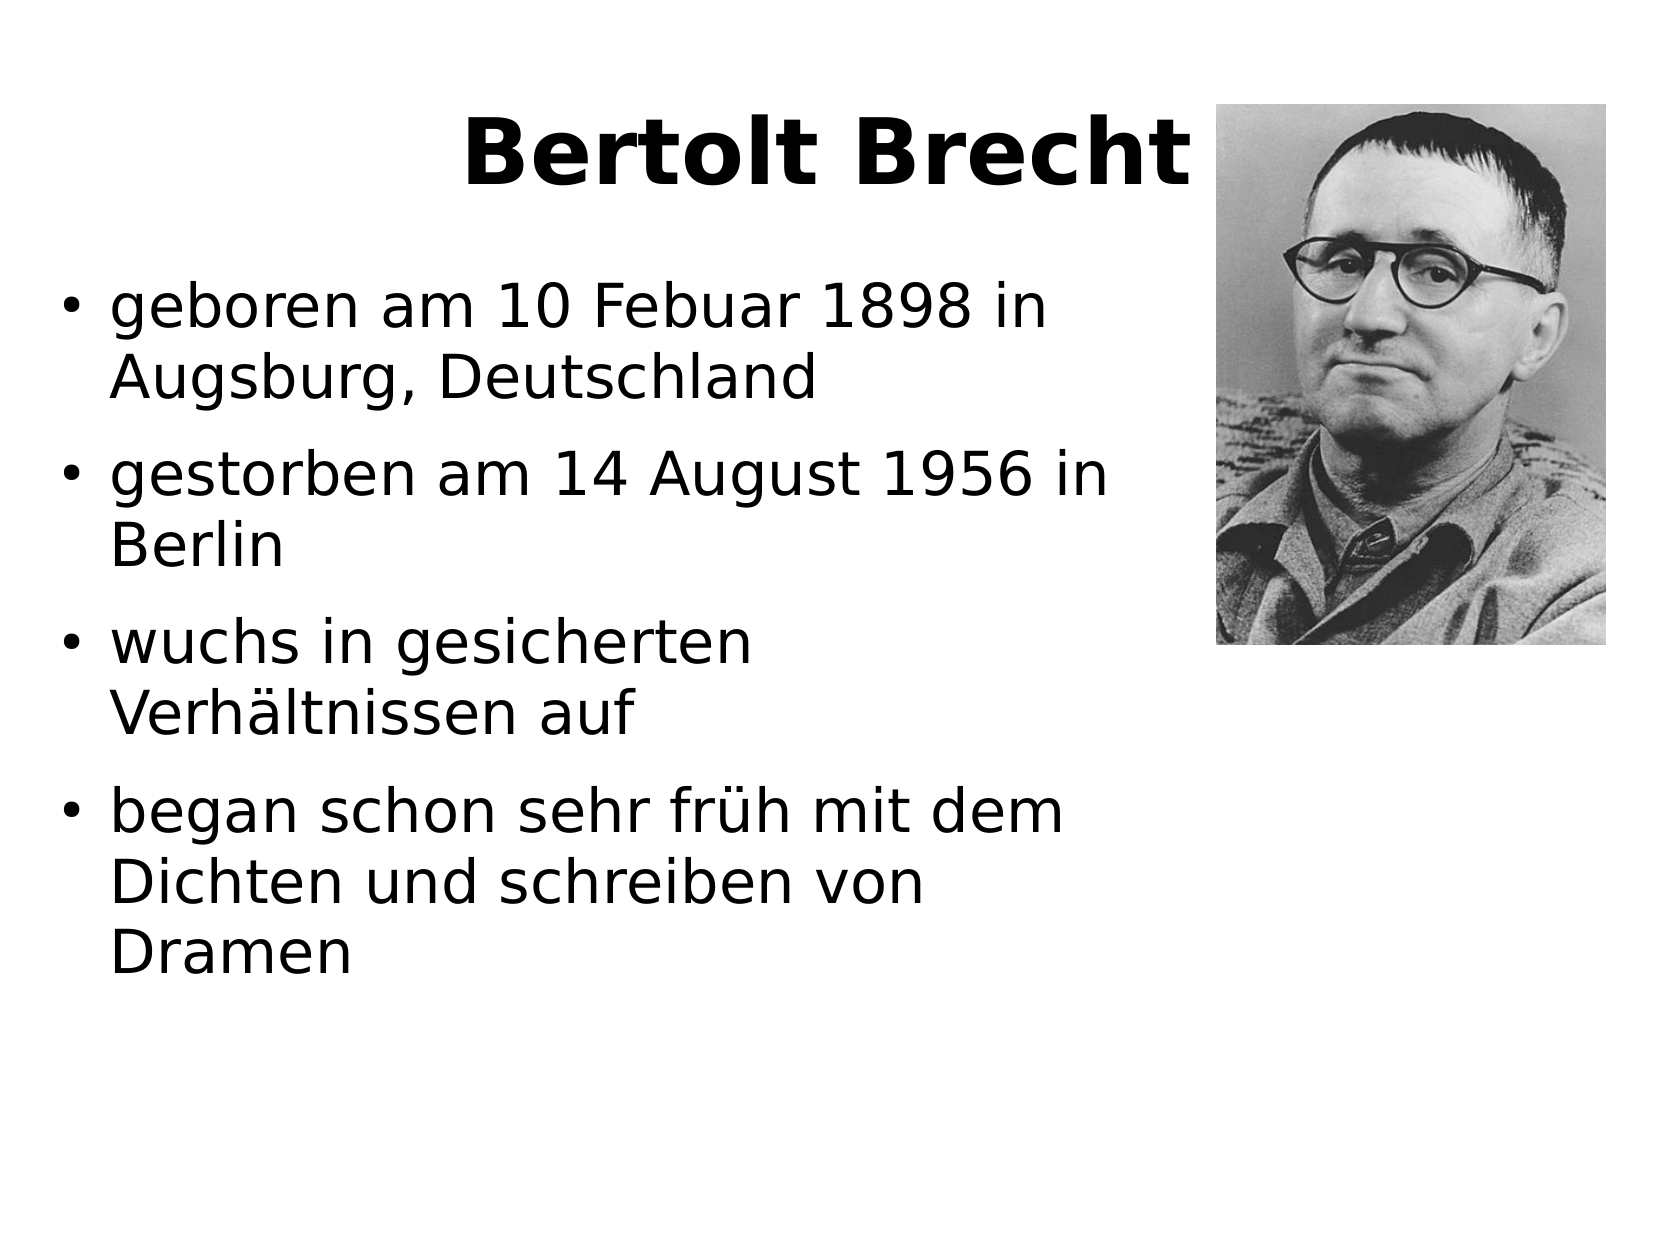

# Bertolt Brecht
geboren am 10 Febuar 1898 in Augsburg, Deutschland
gestorben am 14 August 1956 in Berlin
wuchs in gesicherten Verhältnissen auf
began schon sehr früh mit dem Dichten und schreiben von Dramen